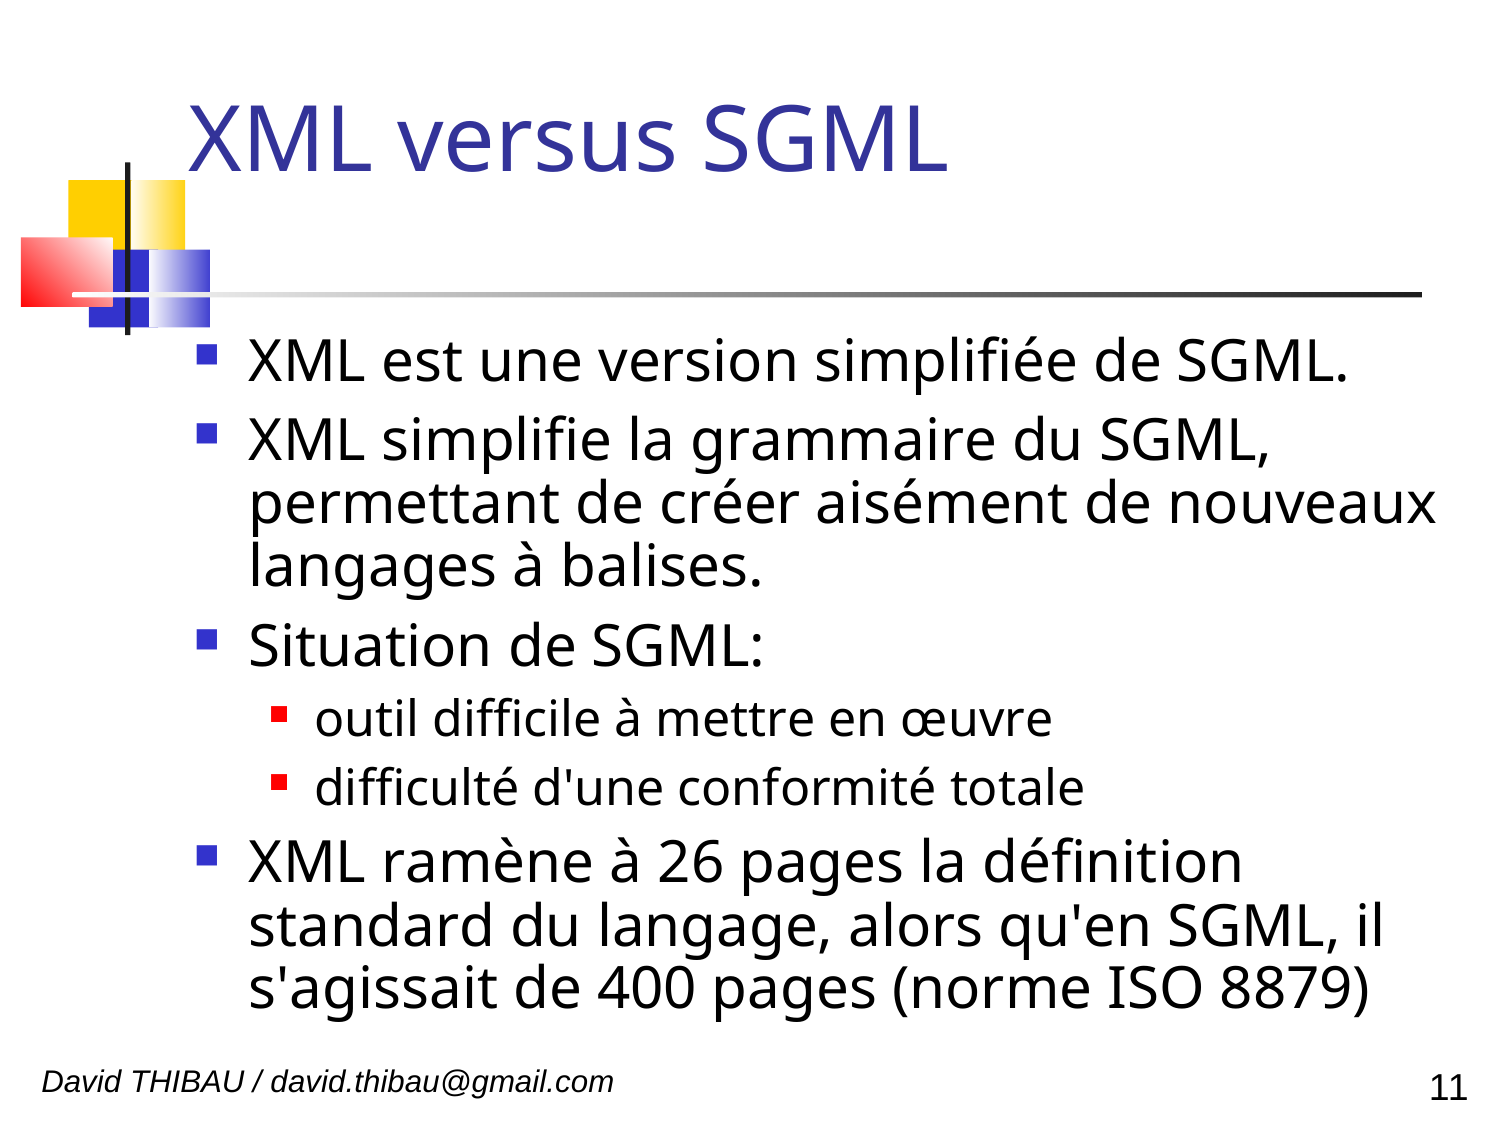

# XML versus SGML
XML est une version simplifiée de SGML.
XML simplifie la grammaire du SGML, permettant de créer aisément de nouveaux langages à balises.
Situation de SGML:
outil difficile à mettre en œuvre
difficulté d'une conformité totale
XML ramène à 26 pages la définition standard du langage, alors qu'en SGML, il s'agissait de 400 pages (norme ISO 8879)